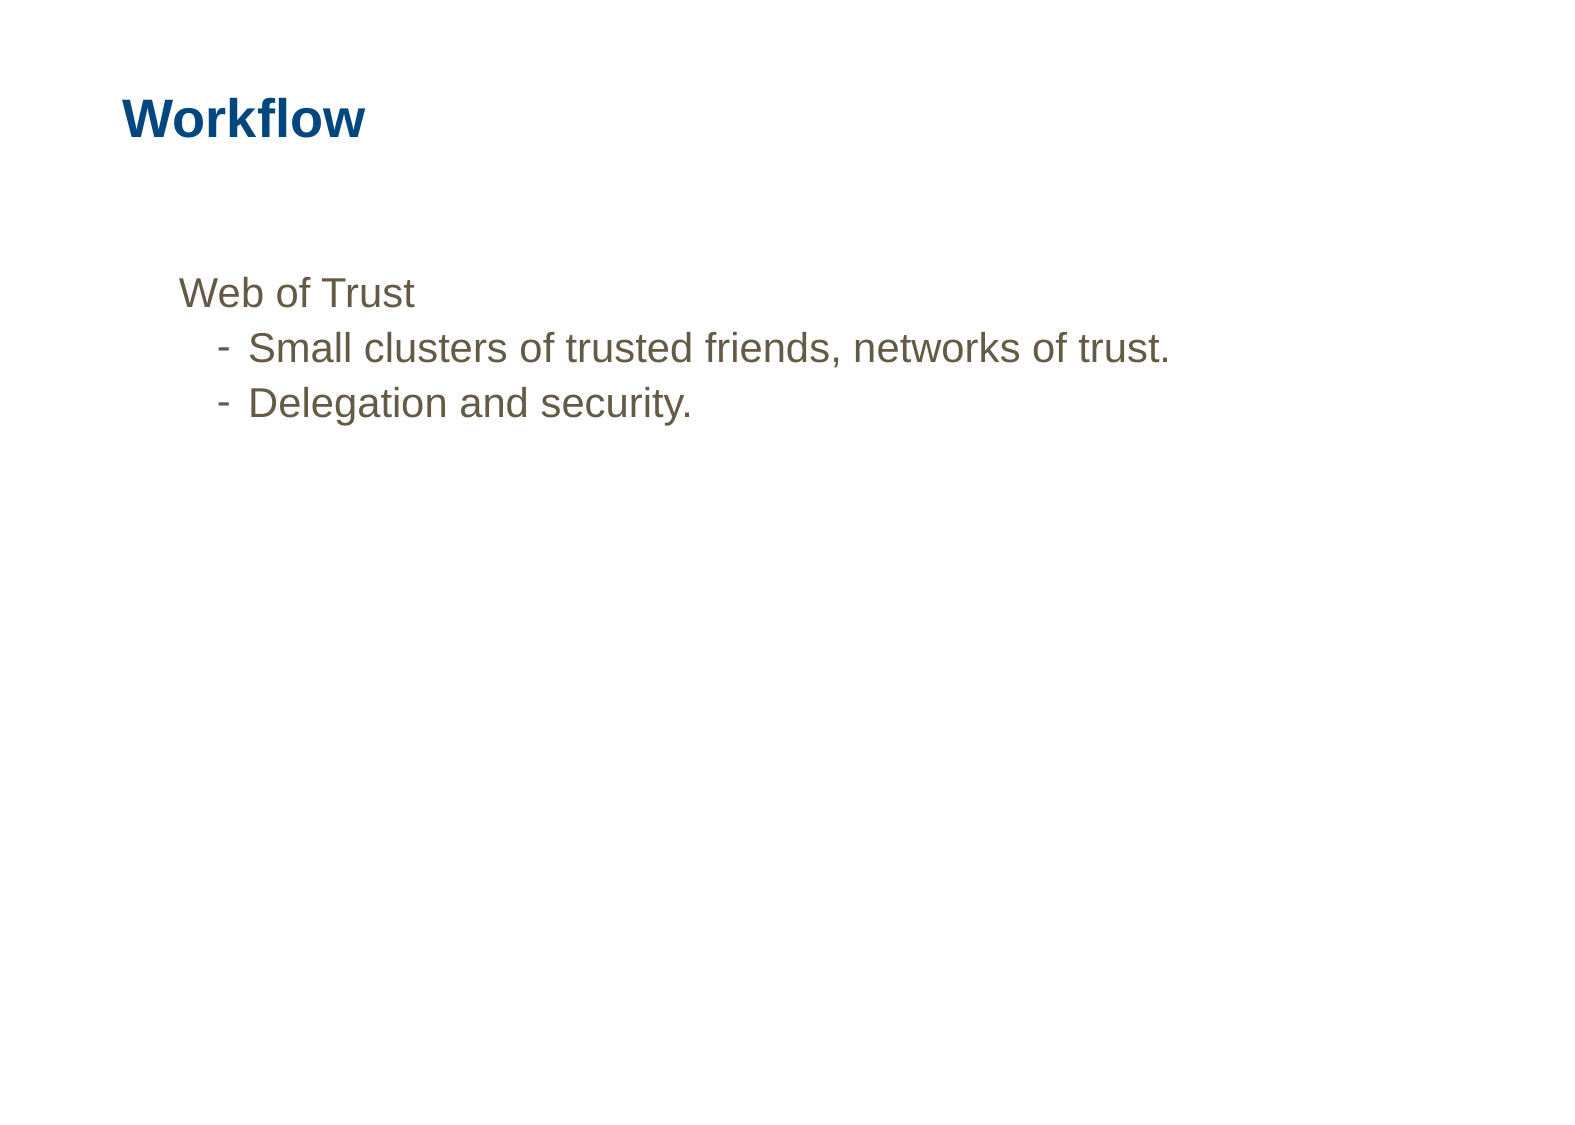

# Workflow
Web of Trust
Small clusters of trusted friends, networks of trust.
Delegation and security.